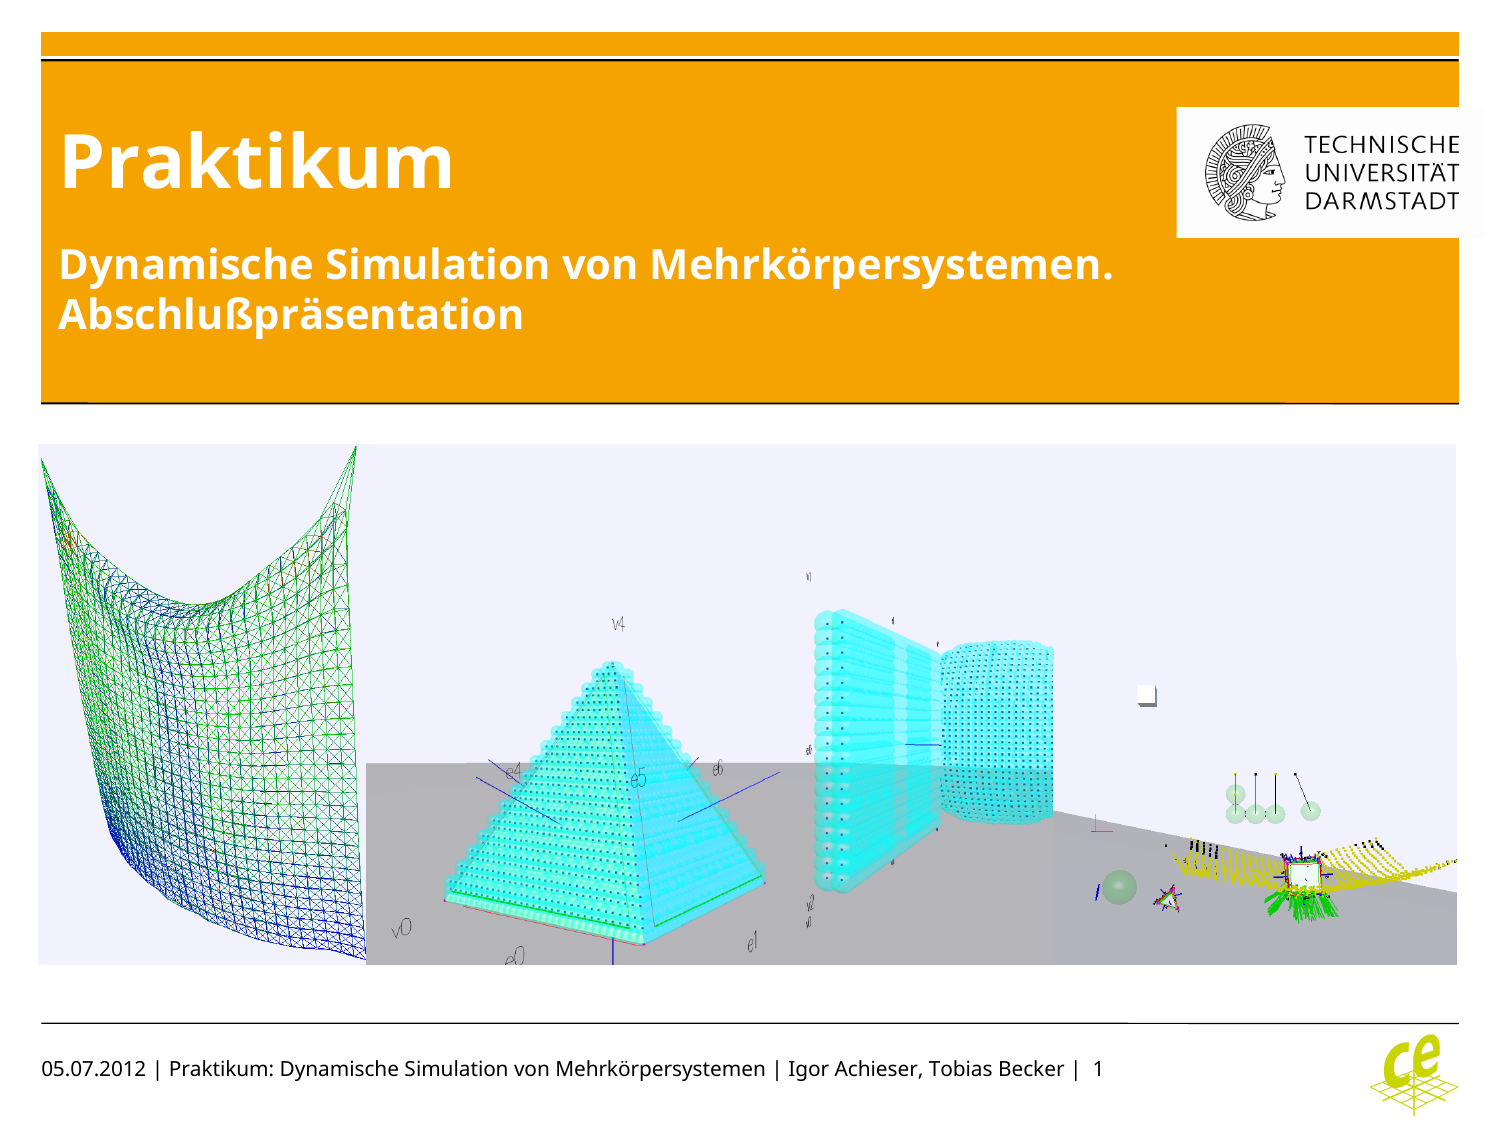

Praktikum
Dynamische Simulation von Mehrkörpersystemen.
Abschlußpräsentation
05.07.2012 | Praktikum: Dynamische Simulation von Mehrkörpersystemen | Igor Achieser, Tobias Becker |